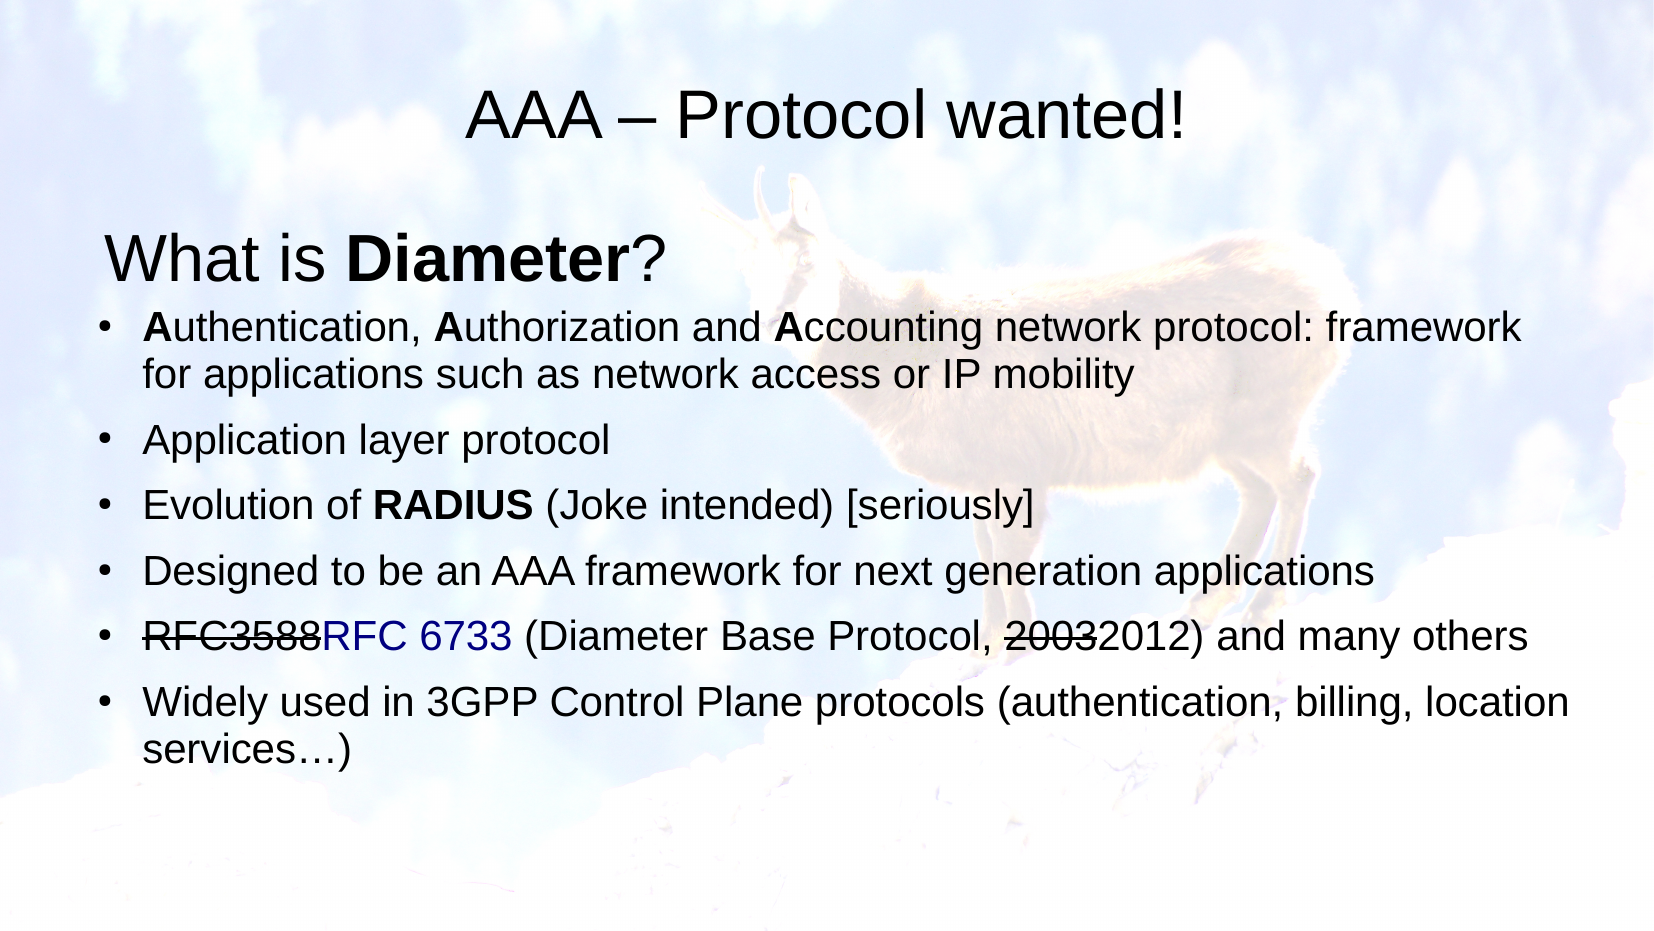

# AAA – Protocol wanted!
What is Diameter?
Authentication, Authorization and Accounting network protocol: framework for applications such as network access or IP mobility
Application layer protocol
Evolution of RADIUS (Joke intended) [seriously]
Designed to be an AAA framework for next generation applications
RFC3588RFC 6733 (Diameter Base Protocol, 20032012) and many others
Widely used in 3GPP Control Plane protocols (authentication, billing, location services…)